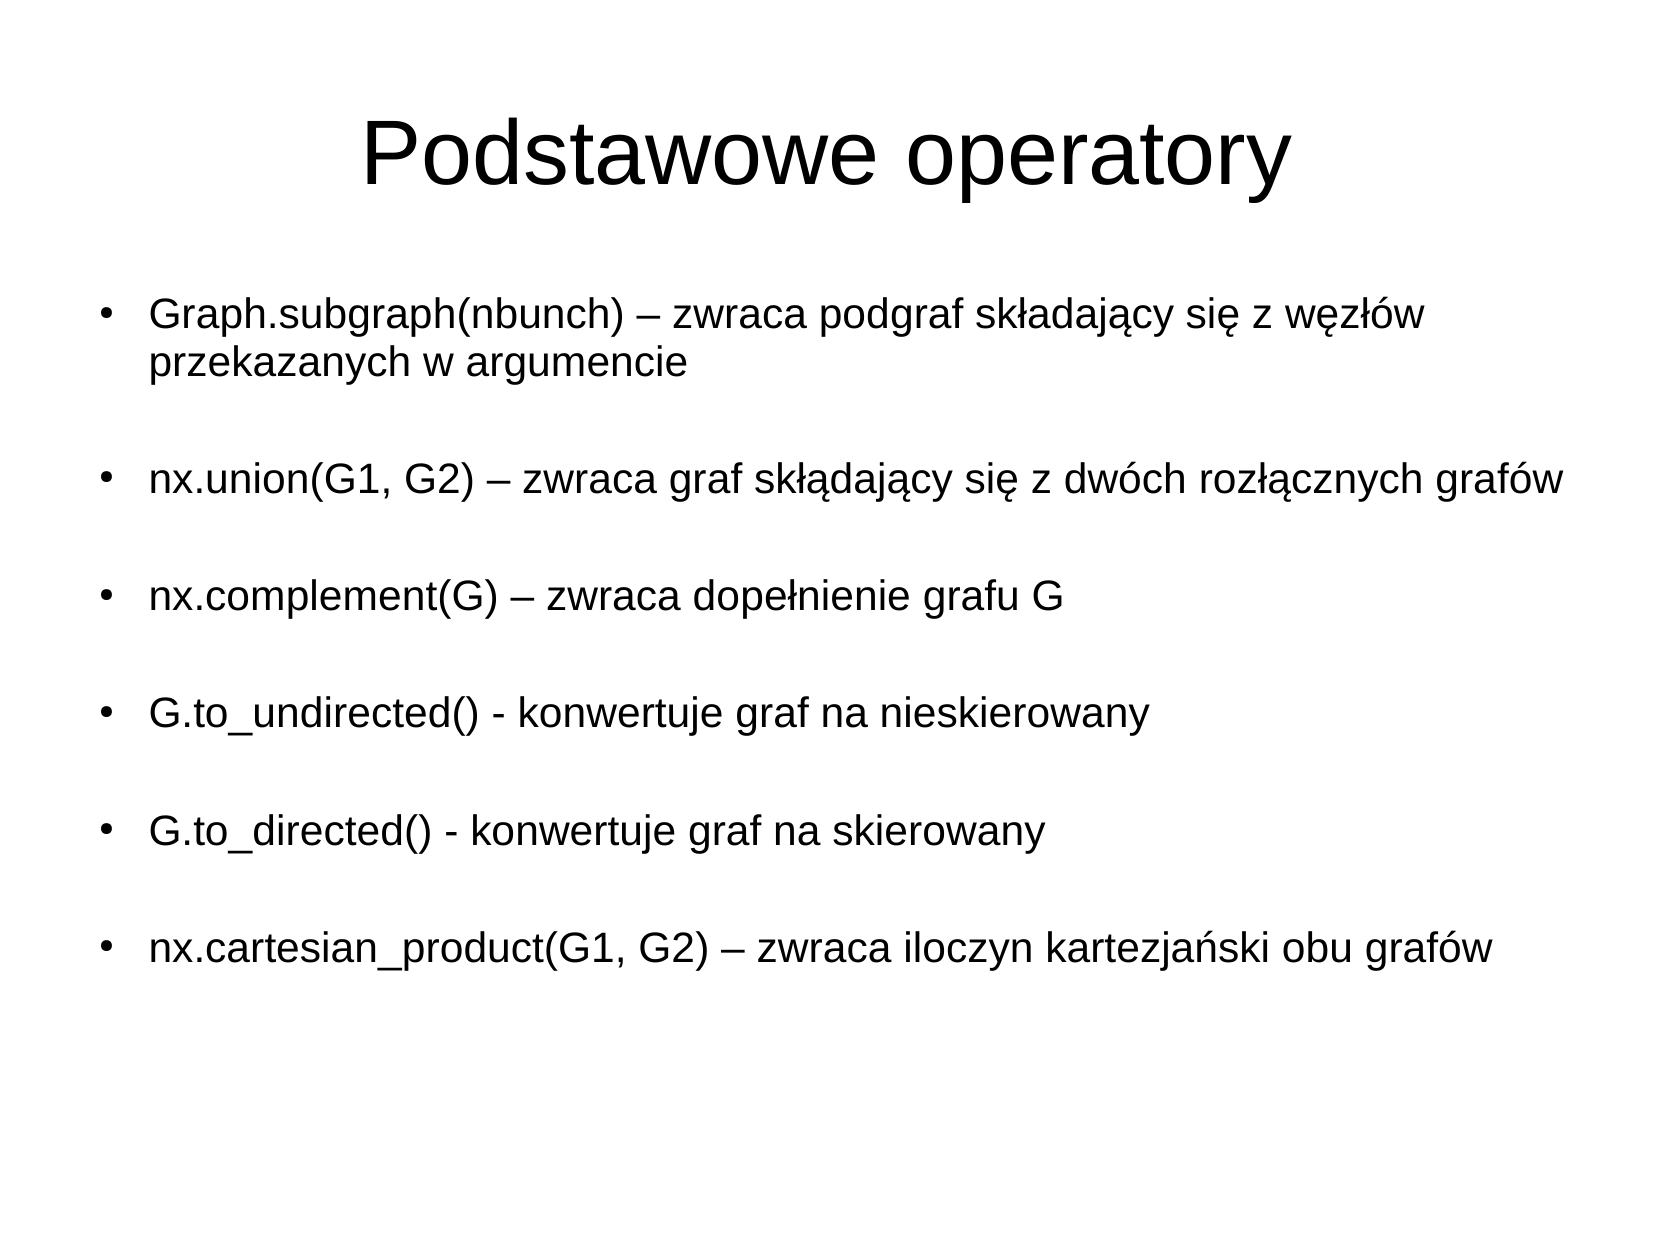

# Podstawowe operatory
Graph.subgraph(nbunch) – zwraca podgraf składający się z węzłów przekazanych w argumencie
nx.union(G1, G2) – zwraca graf skłądający się z dwóch rozłącznych grafów
nx.complement(G) – zwraca dopełnienie grafu G
G.to_undirected() - konwertuje graf na nieskierowany
G.to_directed() - konwertuje graf na skierowany
nx.cartesian_product(G1, G2) – zwraca iloczyn kartezjański obu grafów